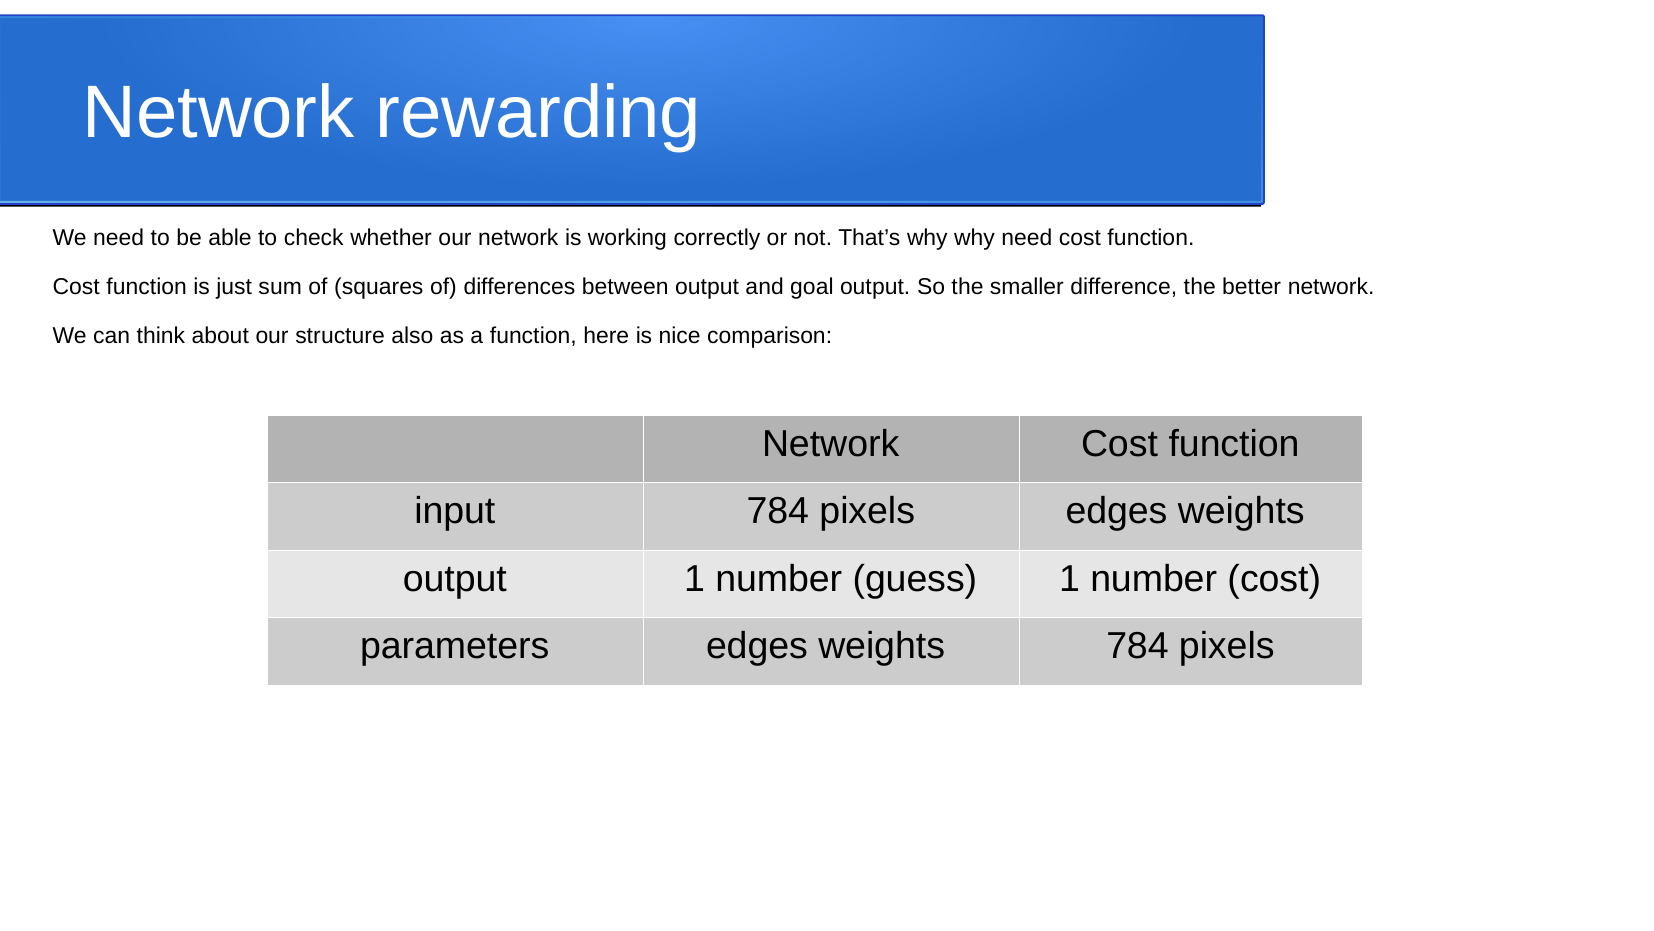

# Network rewarding
We need to be able to check whether our network is working correctly or not. That’s why why need cost function.
Cost function is just sum of (squares of) differences between output and goal output. So the smaller difference, the better network.
We can think about our structure also as a function, here is nice comparison:
| | Network | Cost function |
| --- | --- | --- |
| input | 784 pixels | edges weights |
| output | 1 number (guess) | 1 number (cost) |
| parameters | edges weights | 784 pixels |